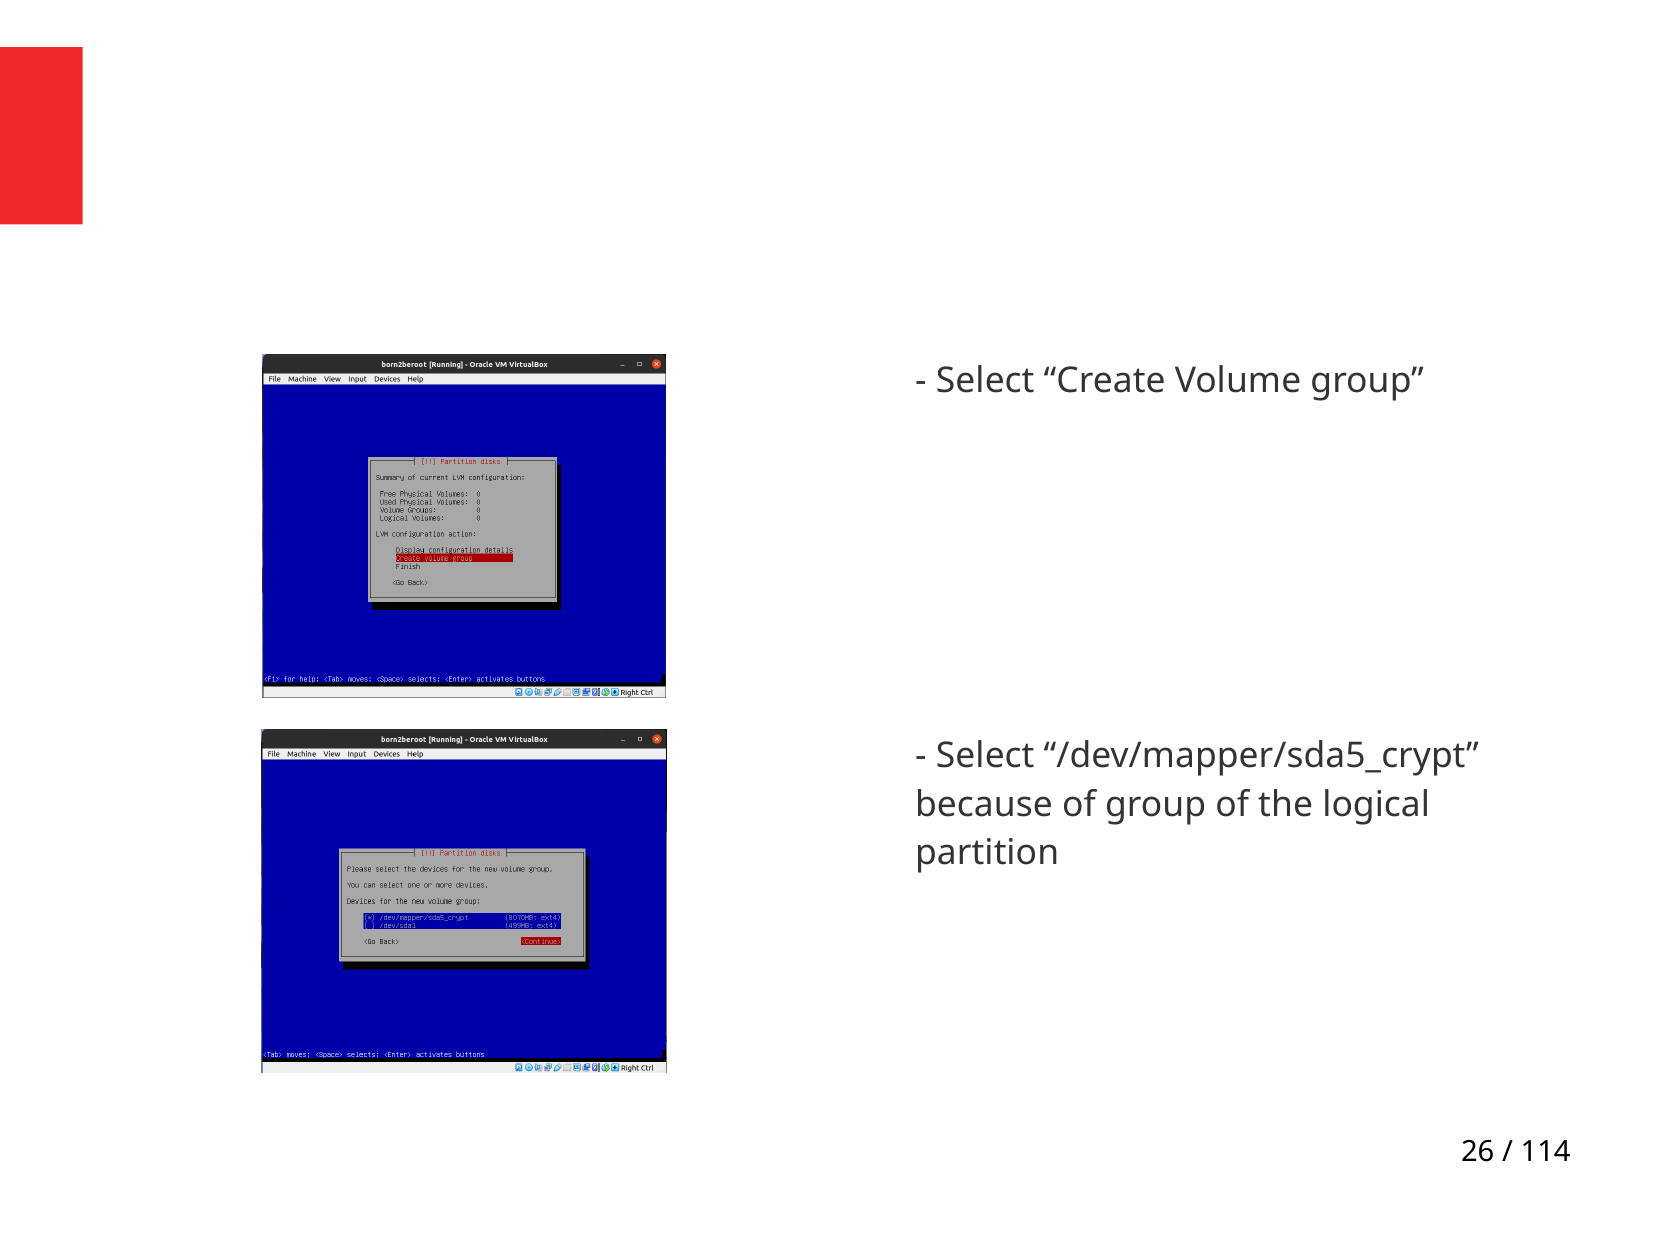

# - Select “Create Volume group”
- Select “/dev/mapper/sda5_crypt” because of group of the logical partition
26